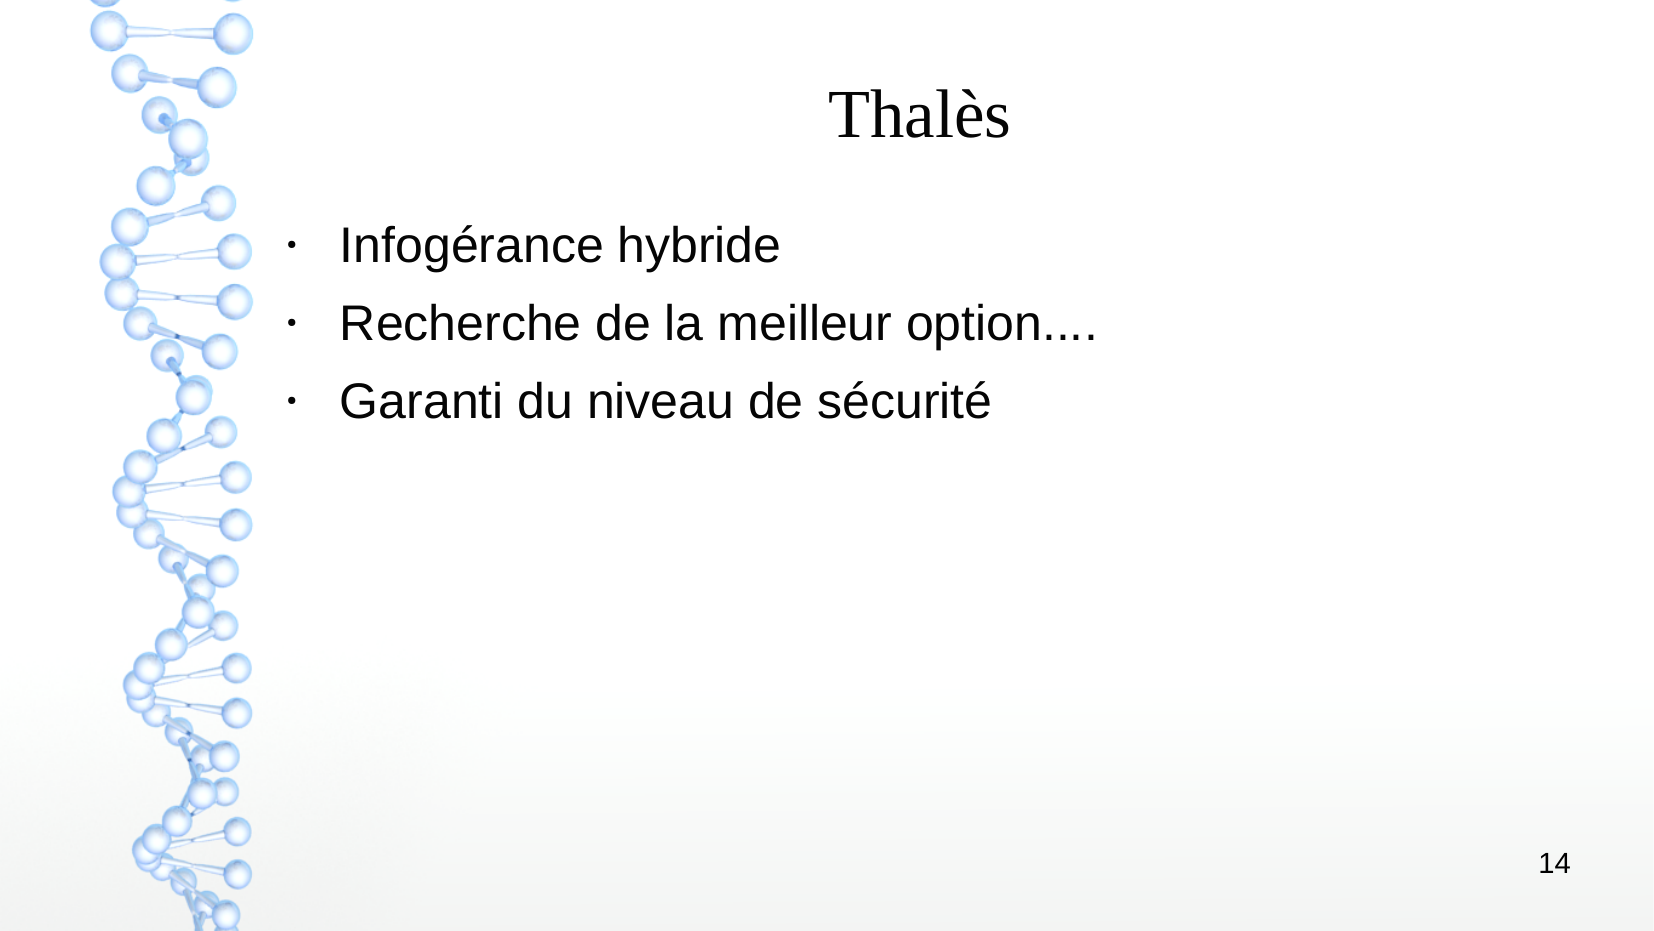

# Thalès
Infogérance hybride
Recherche de la meilleur option....
Garanti du niveau de sécurité
14